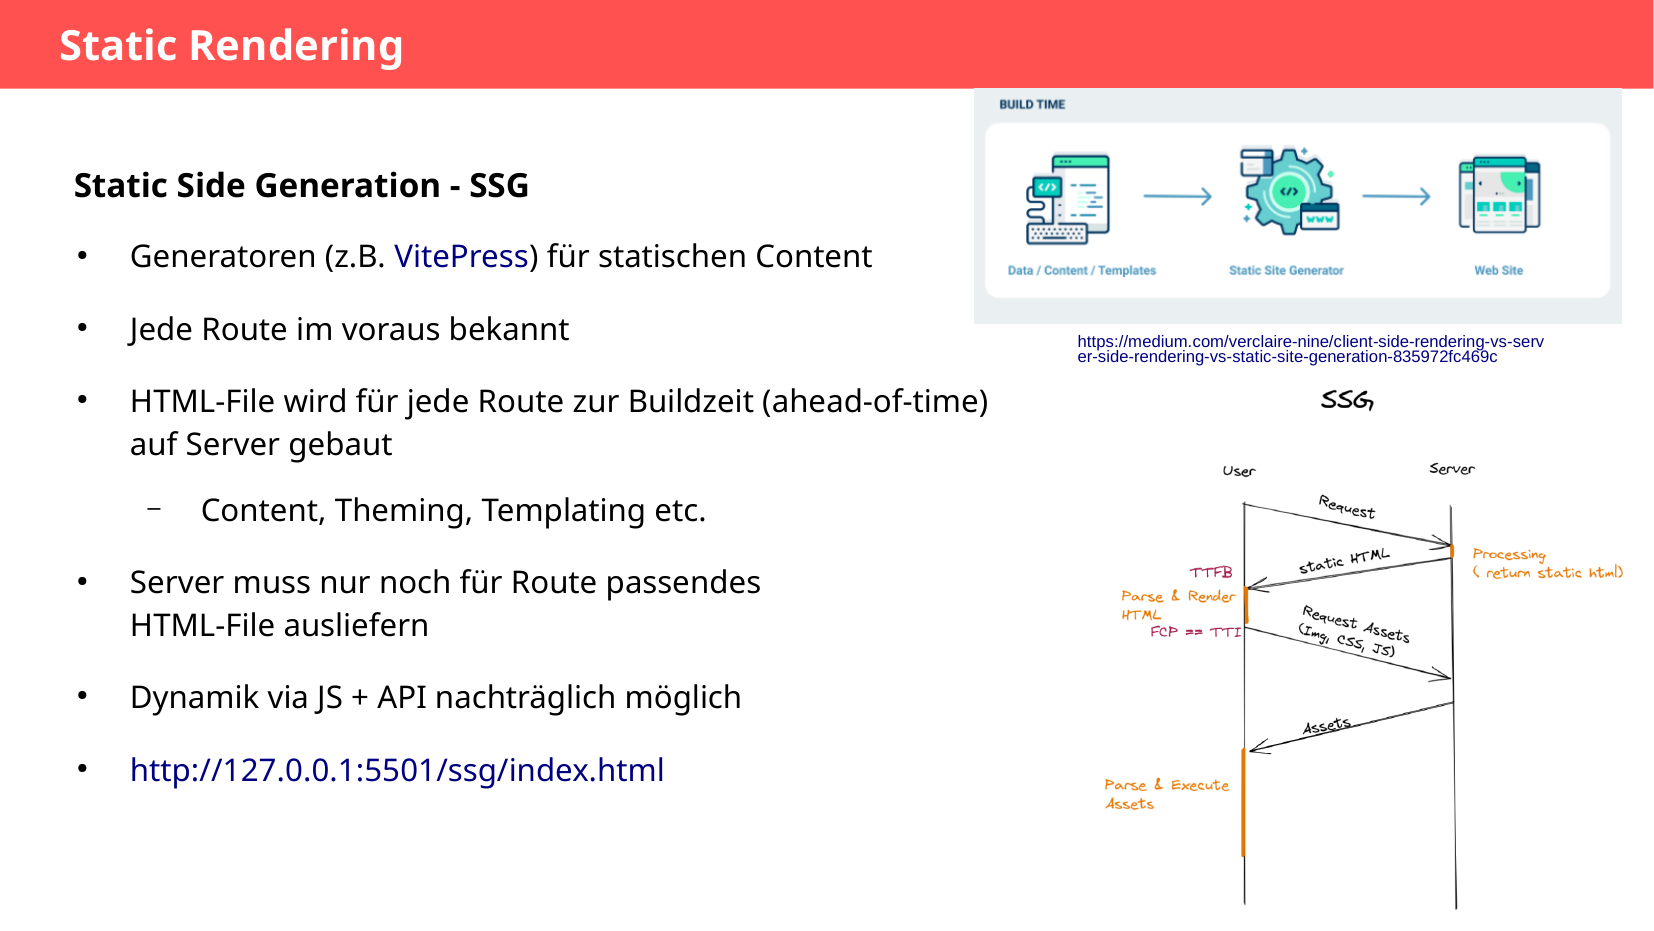

Static Rendering
Static Side Generation - SSG
# Generatoren (z.B. VitePress) für statischen Content
Jede Route im voraus bekannt
HTML-File wird für jede Route zur Buildzeit (ahead-of-time)
auf Server gebaut
Content, Theming, Templating etc.
Server muss nur noch für Route passendes
HTML-File ausliefern
Dynamik via JS + API nachträglich möglich
http://127.0.0.1:5501/ssg/index.html
https://medium.com/verclaire-nine/client-side-rendering-vs-server-side-rendering-vs-static-site-generation-835972fc469c